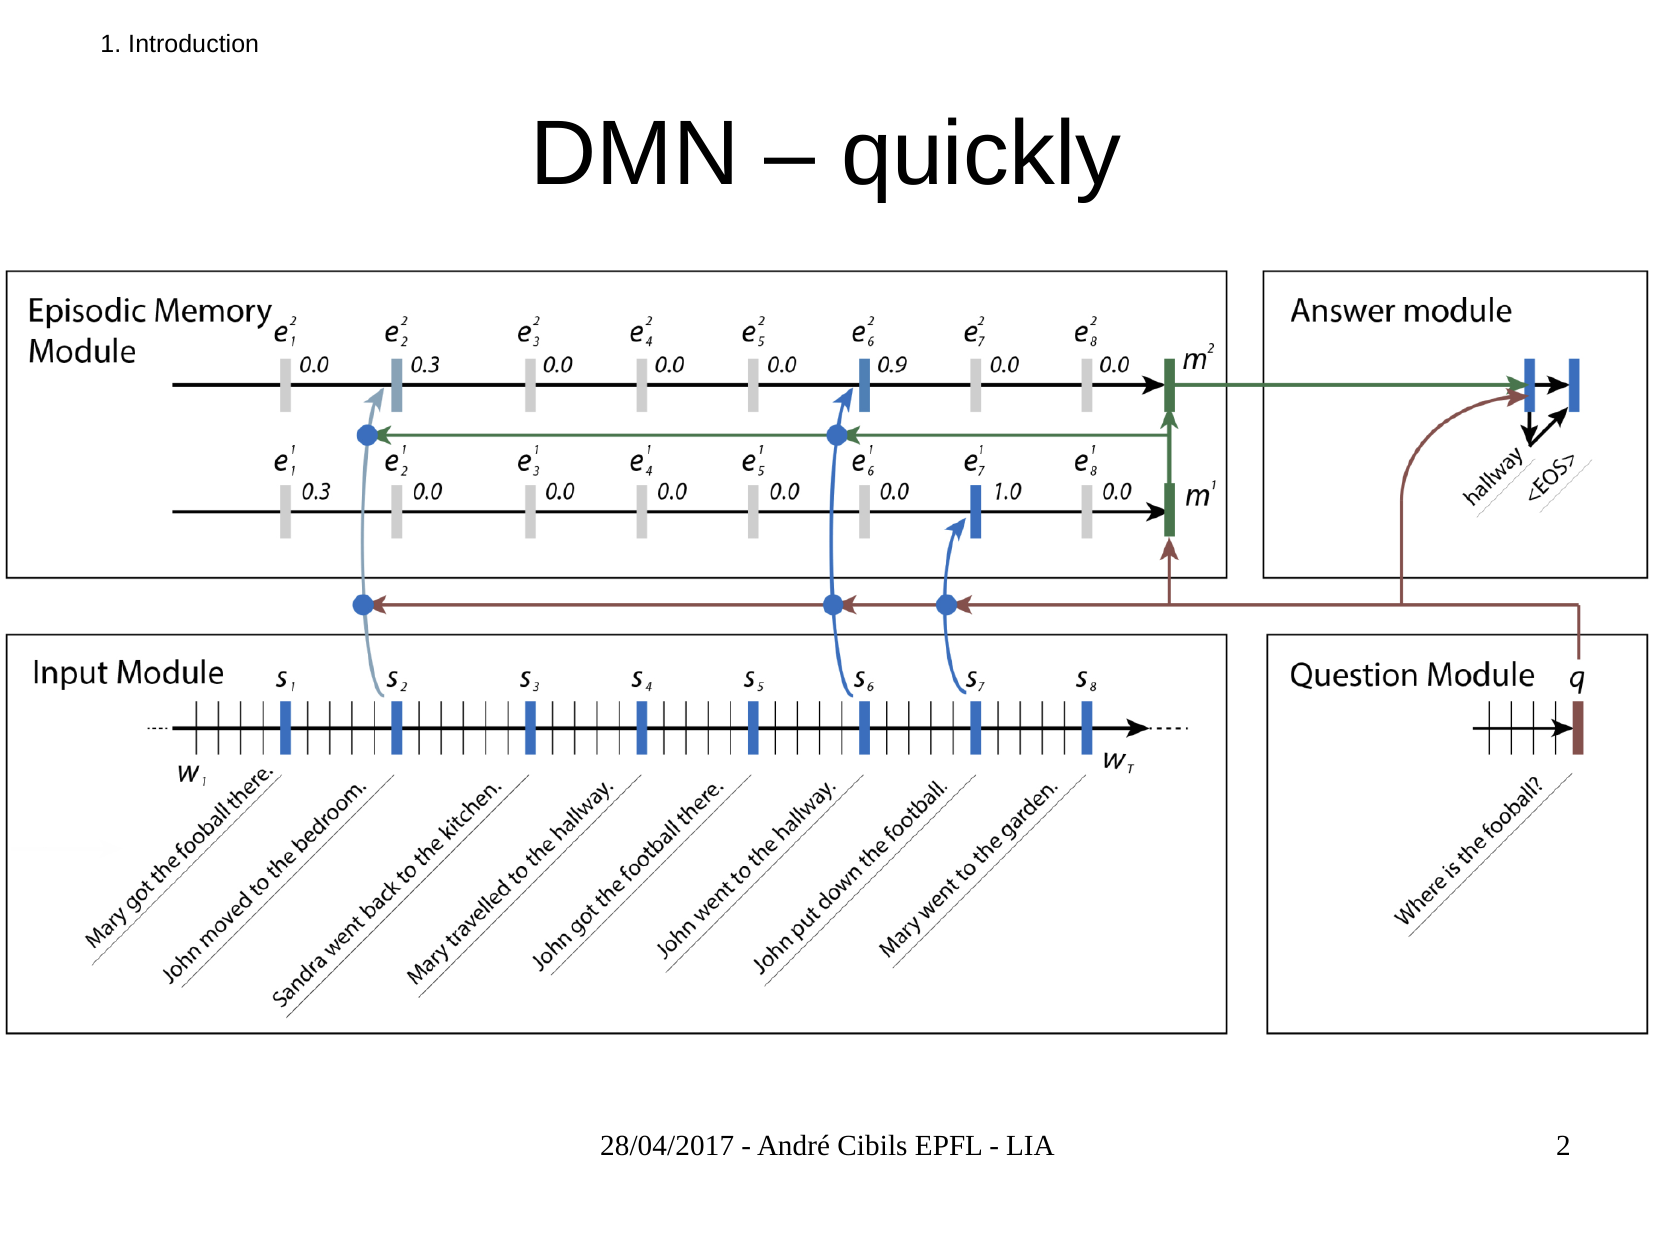

1. Introduction
# DMN – quickly
28/04/2017 - André Cibils EPFL - LIA
2